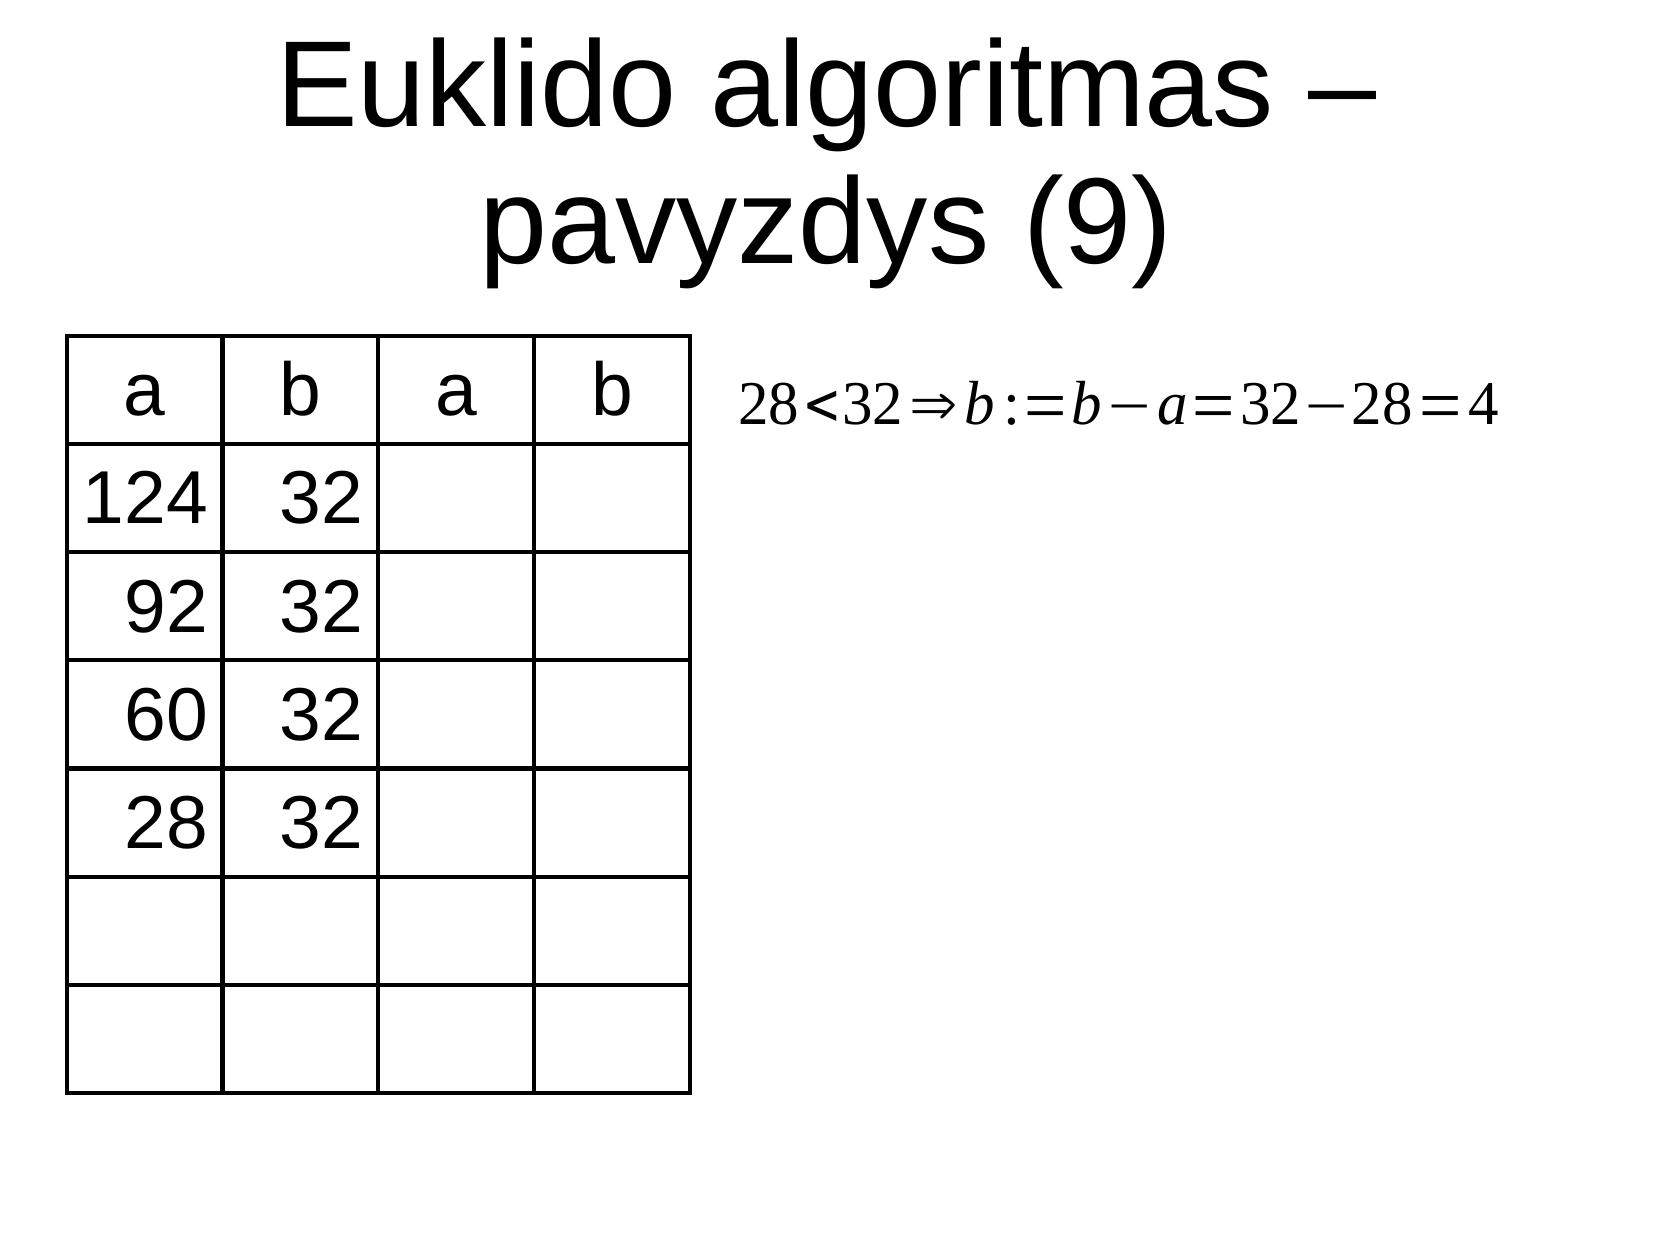

# Euklido algoritmas – pavyzdys (9)
| a | b | a | b |
| --- | --- | --- | --- |
| 124 | 32 | | |
| 92 | 32 | | |
| 60 | 32 | | |
| 28 | 32 | | |
| | | | |
| | | | |